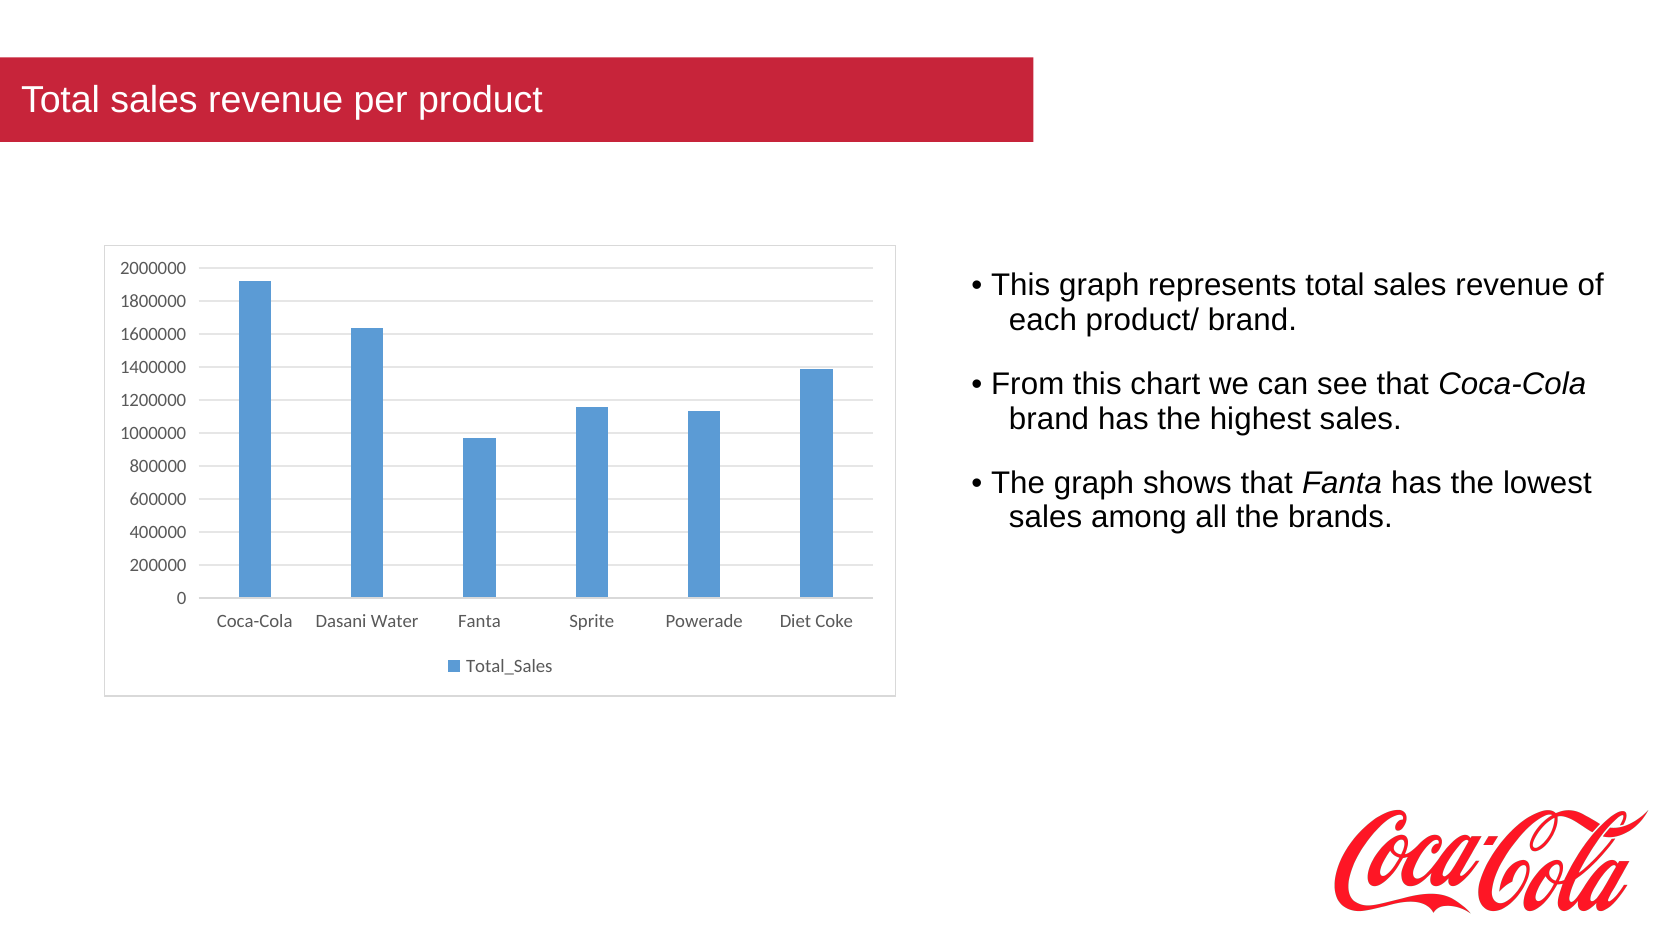

# Total sales revenue per product
• This graph represents total sales revenue of each product/ brand.
• From this chart we can see that Coca-Cola brand has the highest sales.
• The graph shows that Fanta has the lowest sales among all the brands.